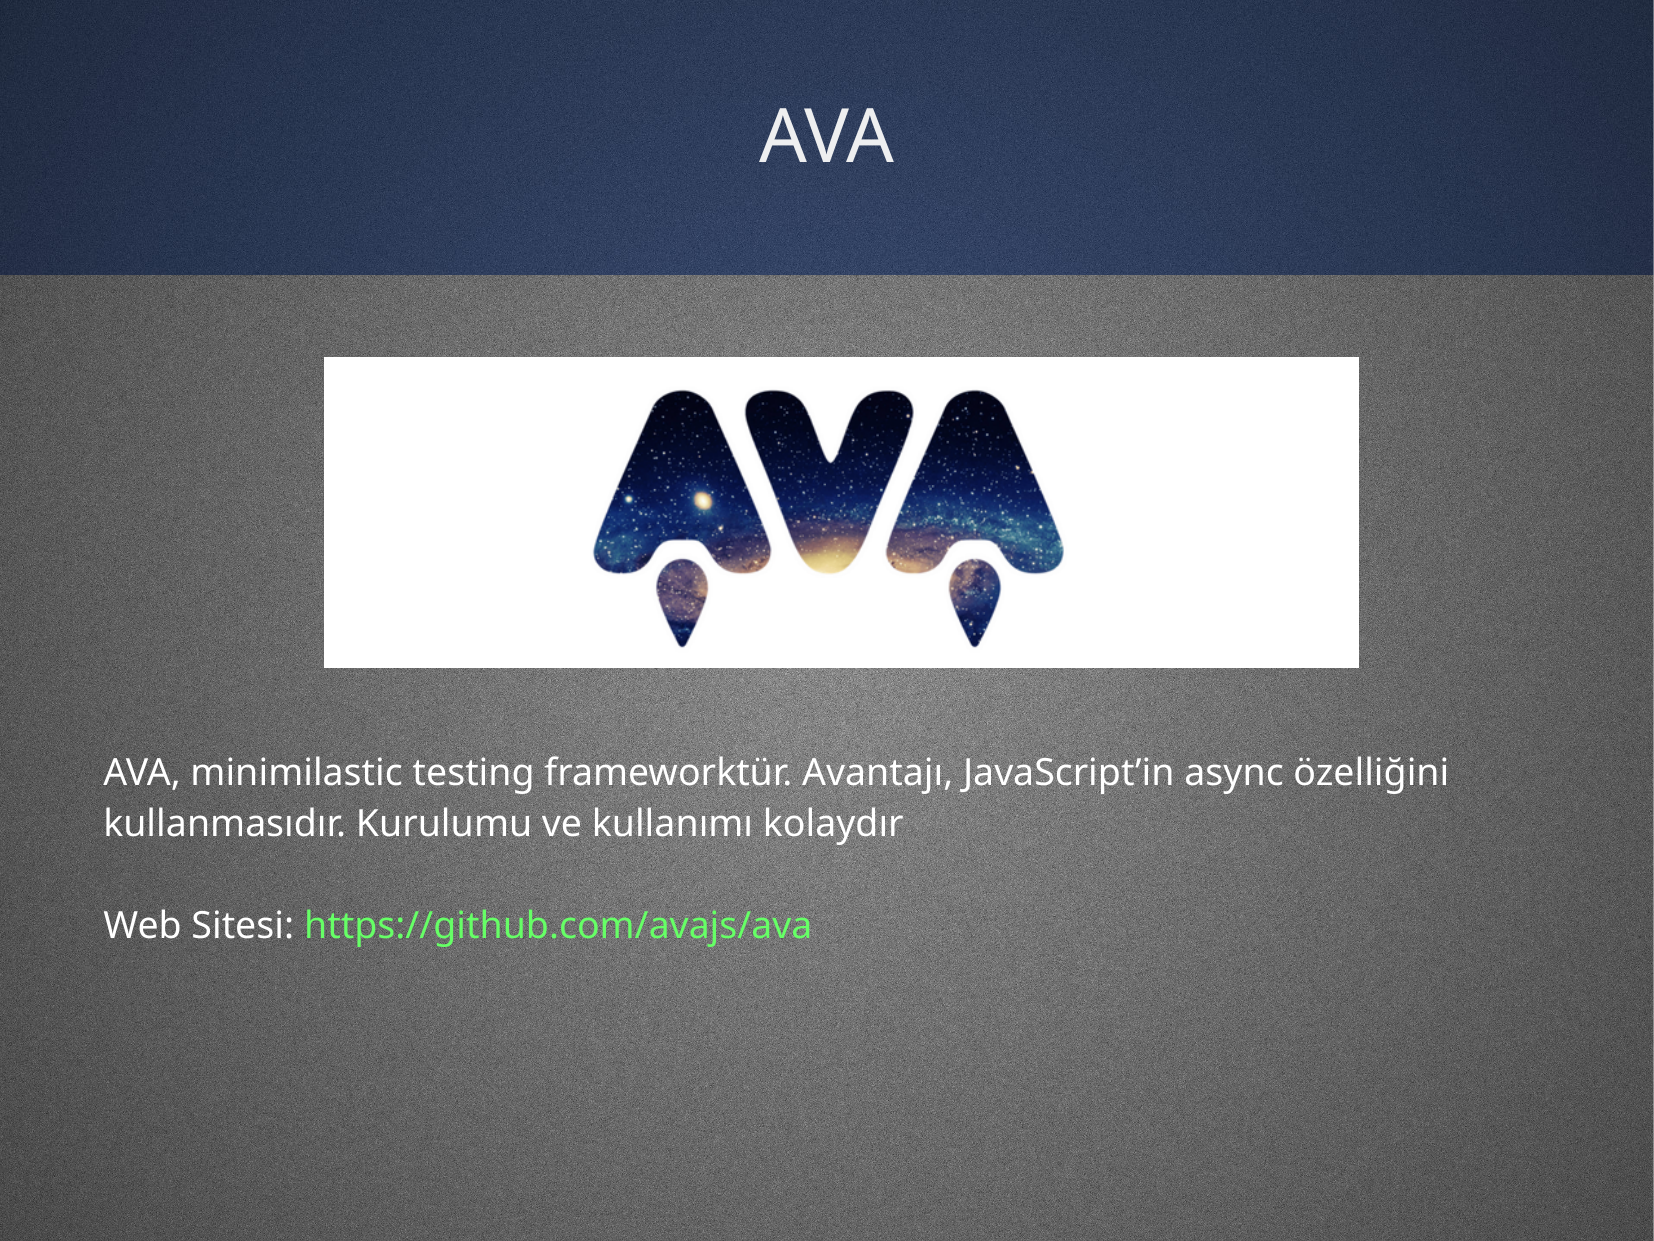

# AVA
AVA, minimilastic testing frameworktür. Avantajı, JavaScript’in async özelliğini kullanmasıdır. Kurulumu ve kullanımı kolaydır
Web Sitesi: https://github.com/avajs/ava